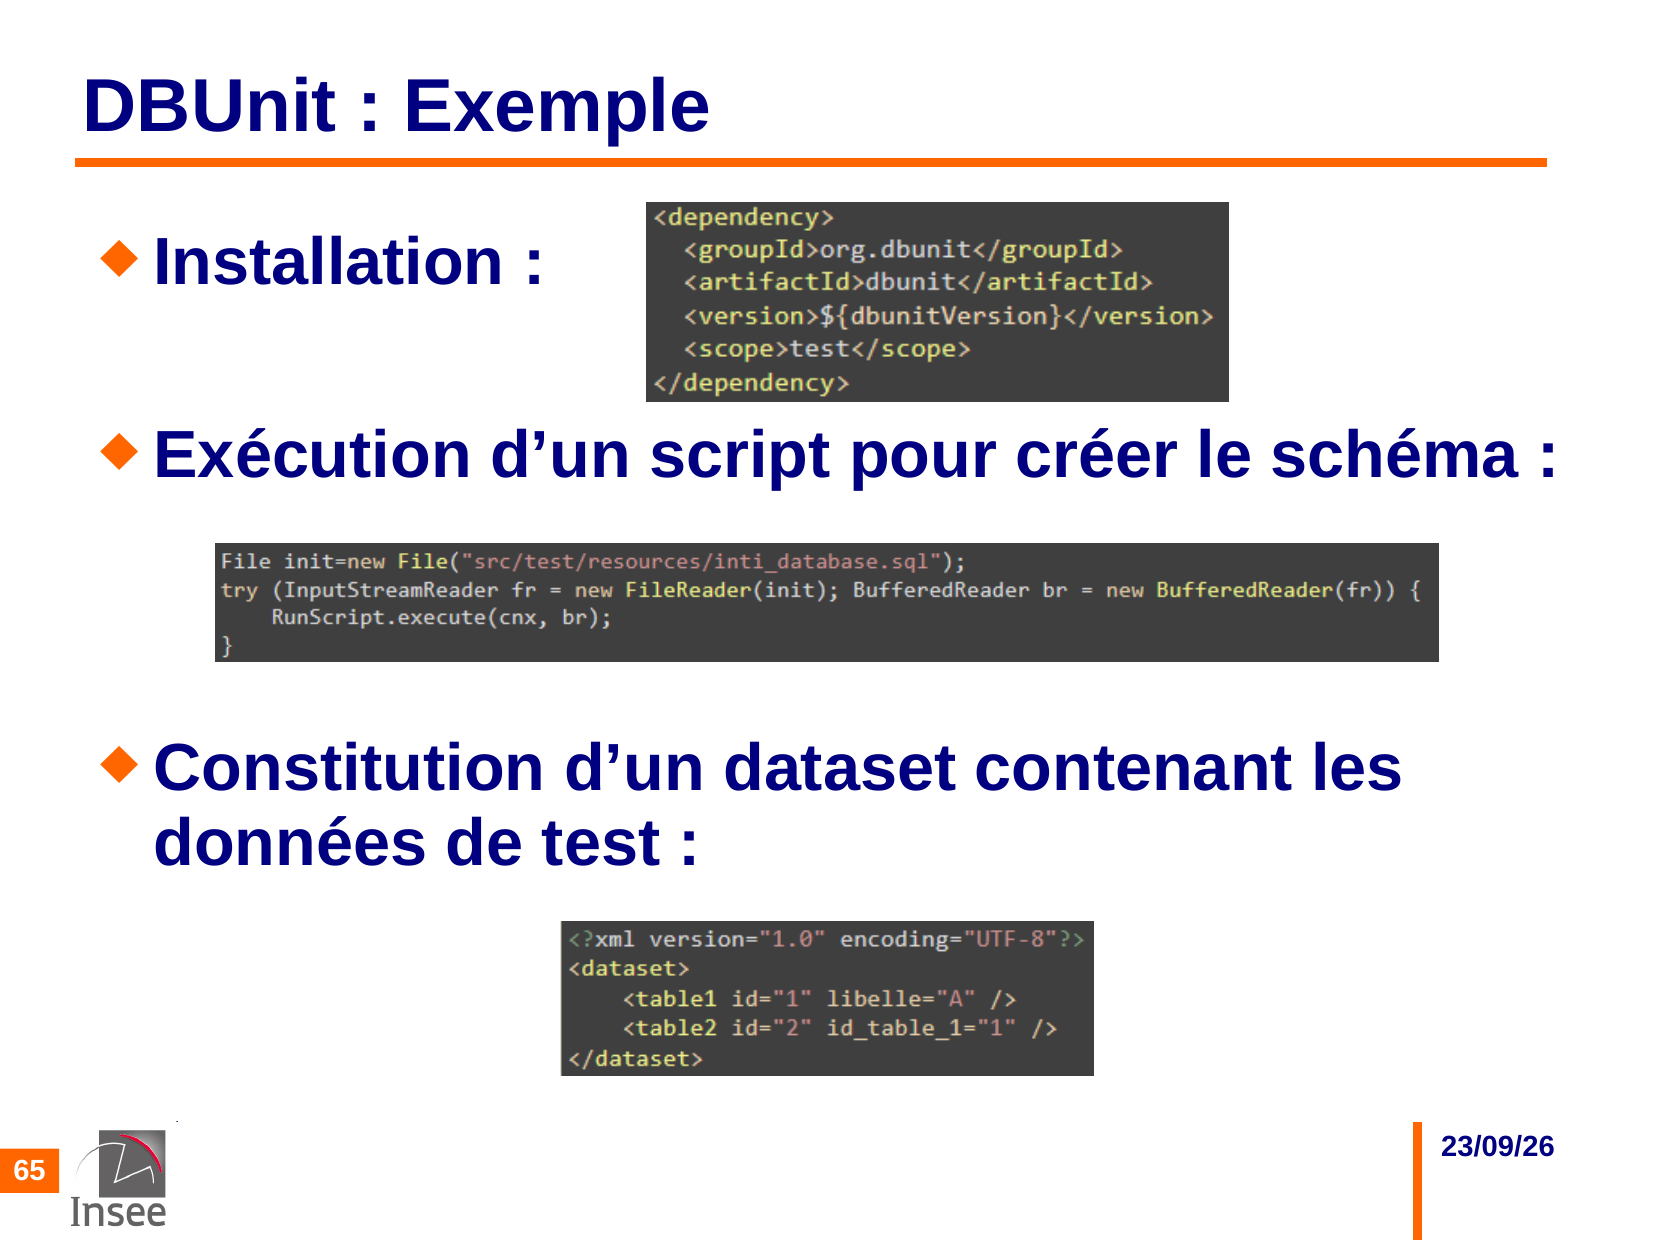

# DBUnit : Exemple
Installation :
Exécution d’un script pour créer le schéma :
Constitution d’un dataset contenant les données de test :
65